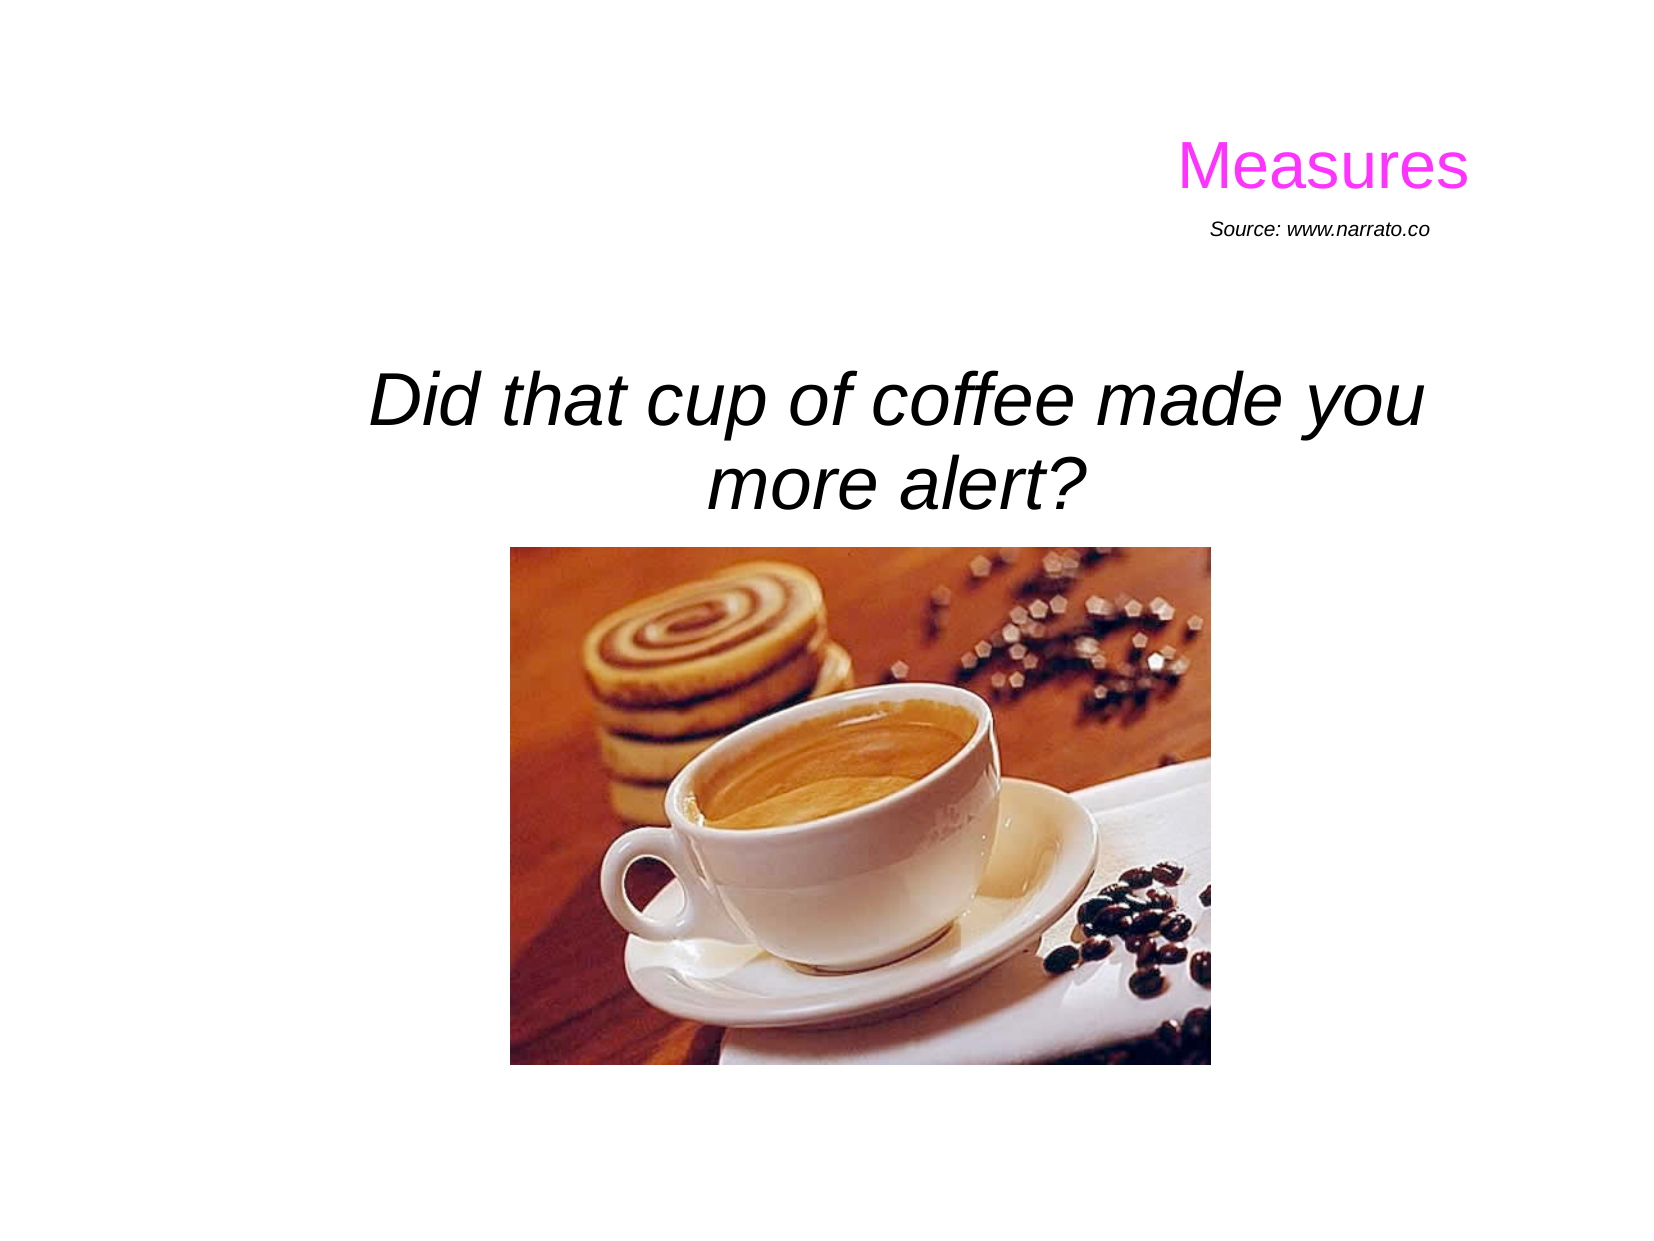

# Measures
Source: www.narrato.co
Did that cup of coffee made you more alert?